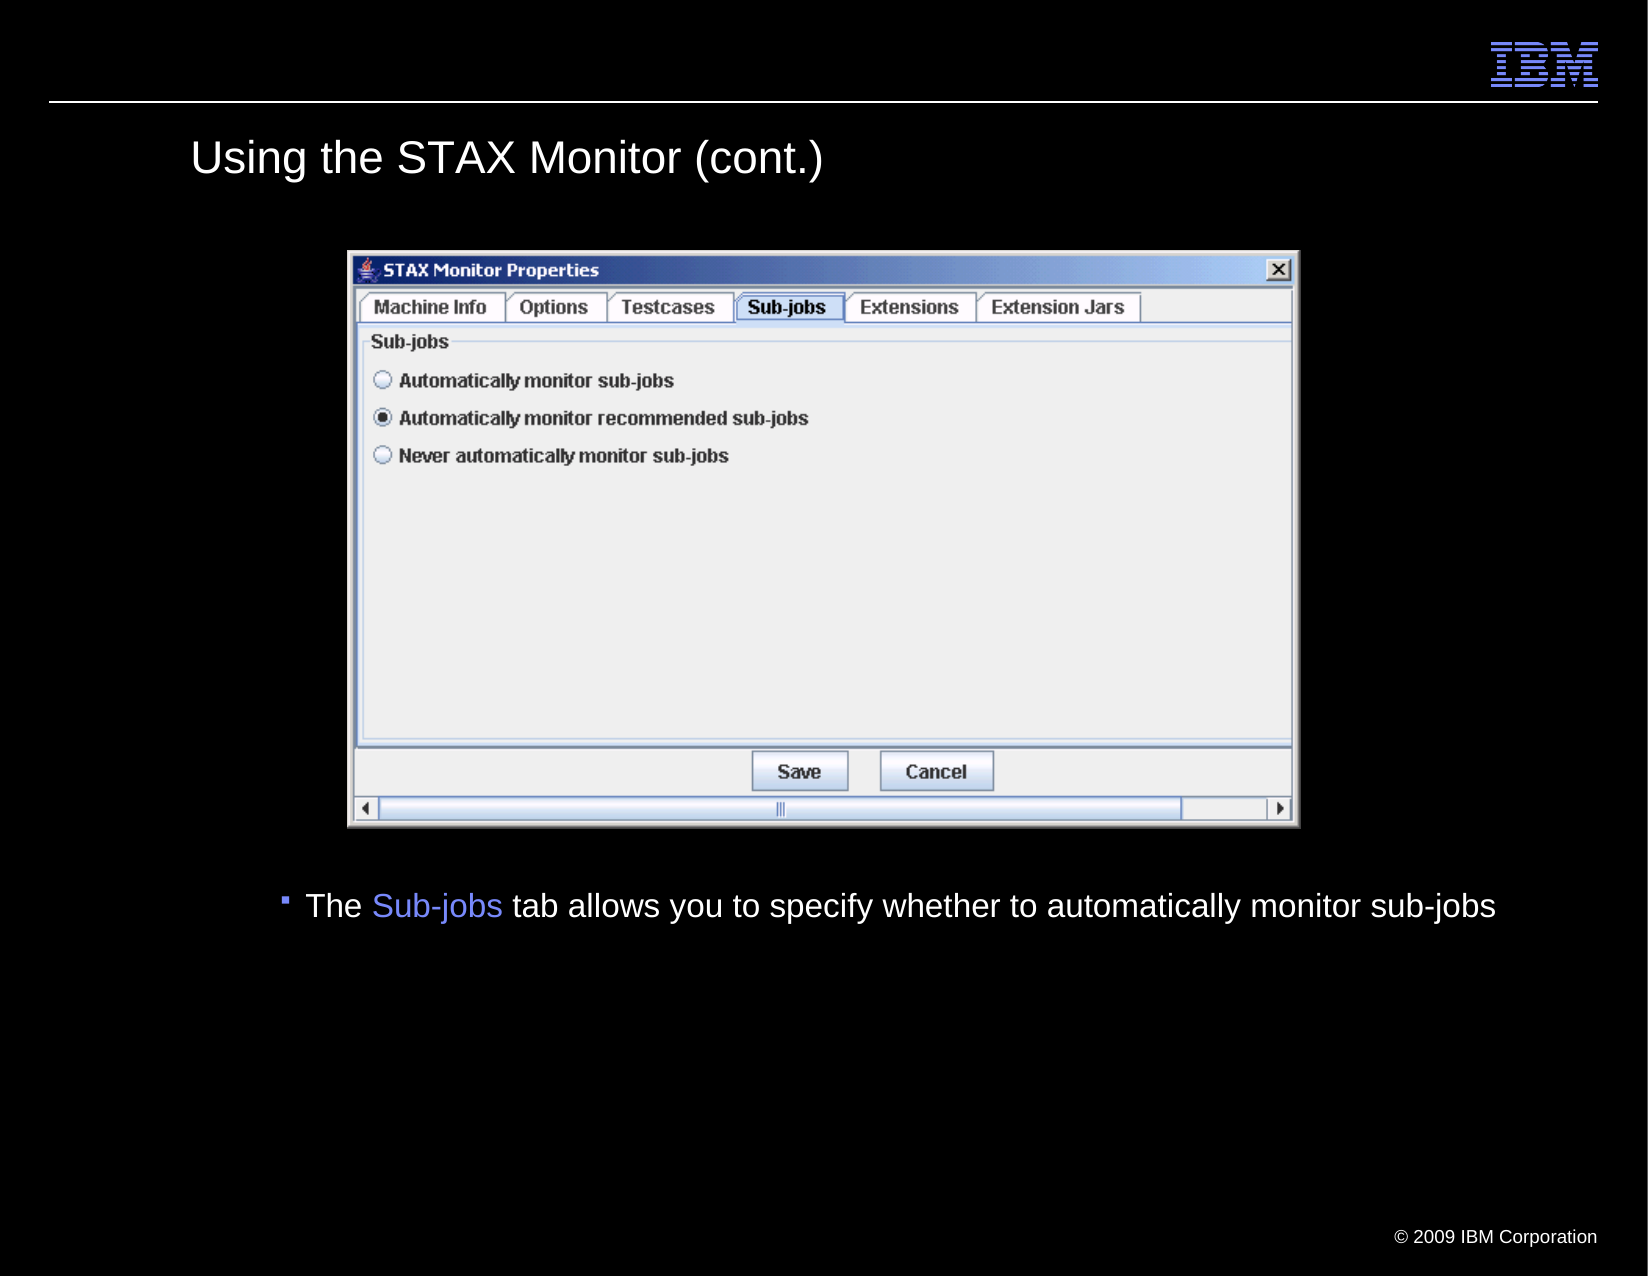

# Using the STAX Monitor (cont.)
The Sub-jobs tab allows you to specify whether to automatically monitor sub-jobs